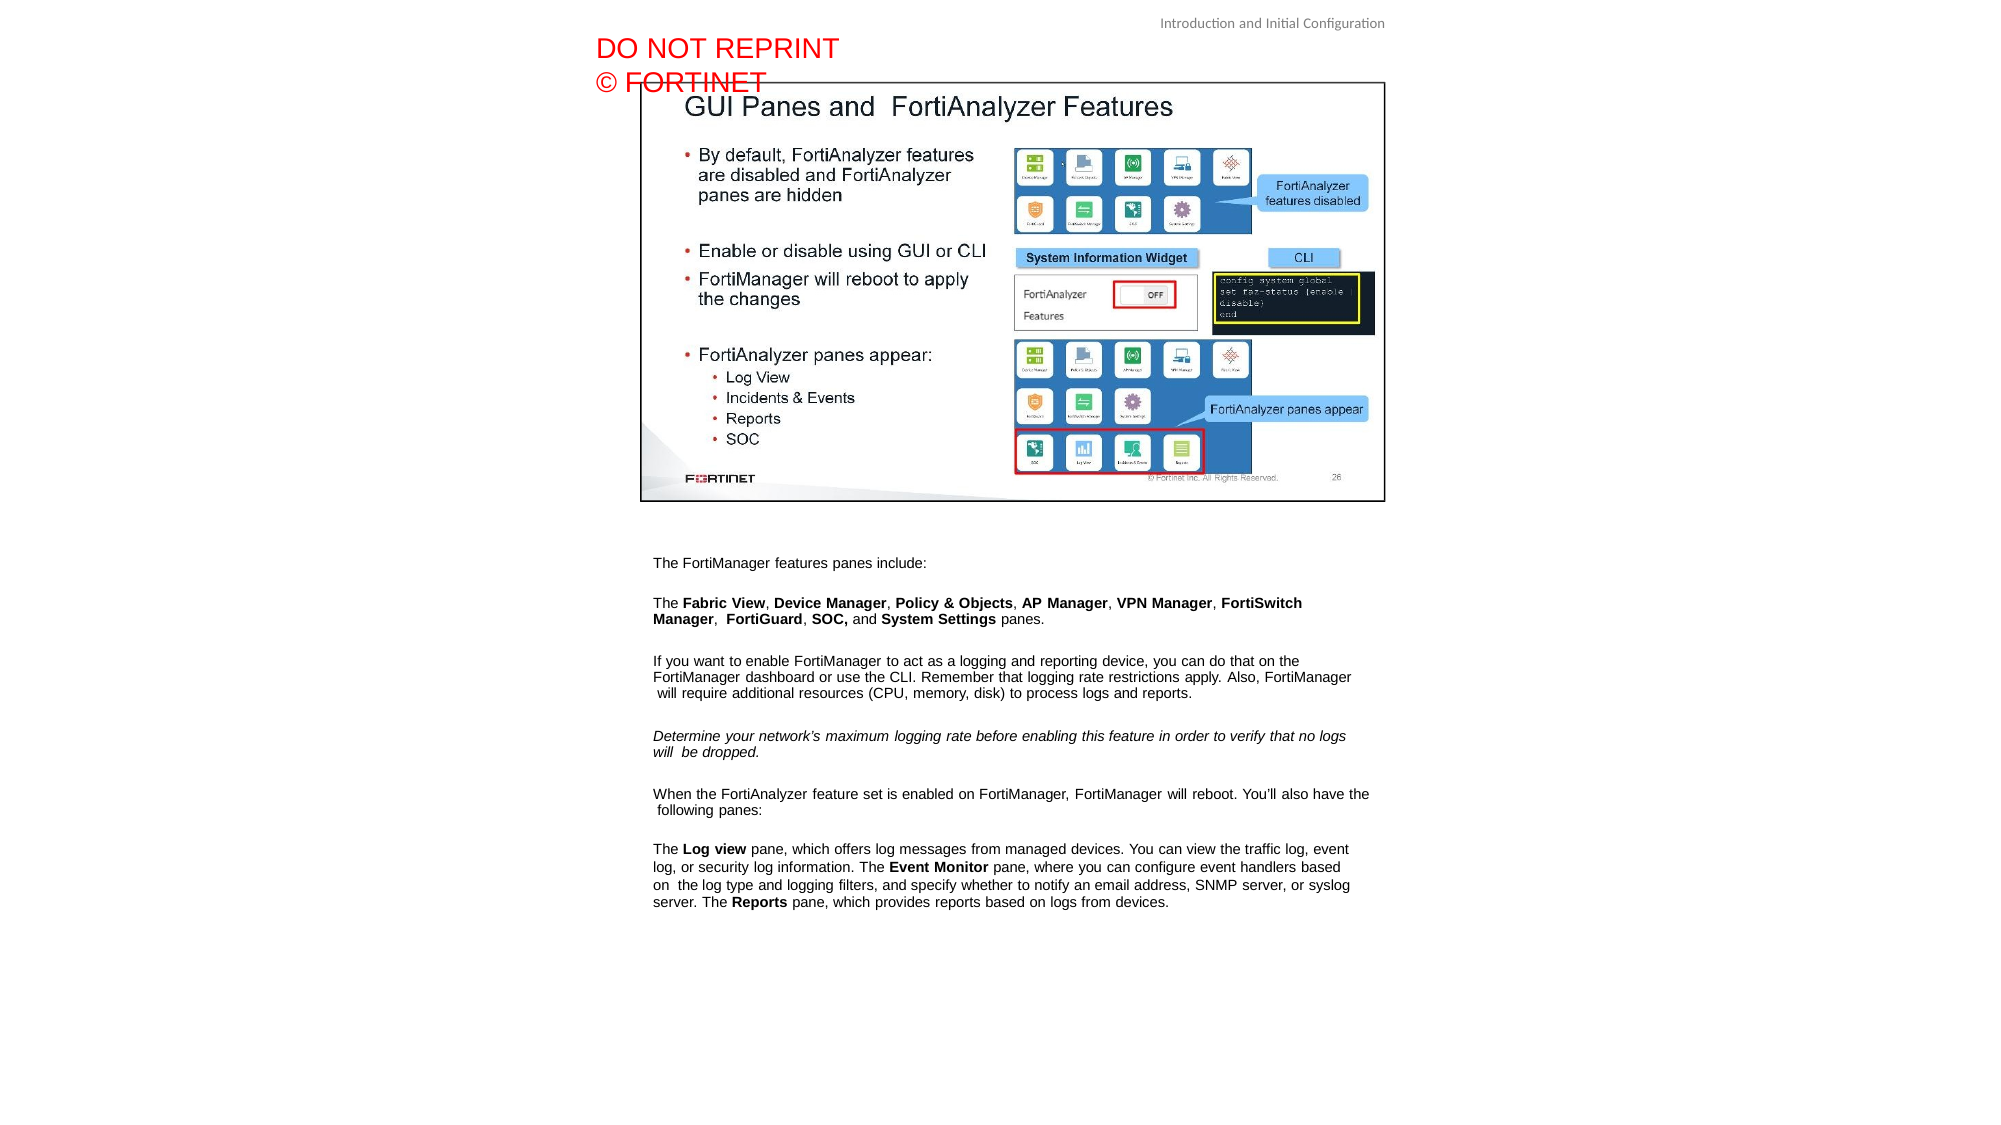

Introduction and Initial Configuration
DO NOT REPRINT
© FORTINET
The FortiManager features panes include:
The Fabric View, Device Manager, Policy & Objects, AP Manager, VPN Manager, FortiSwitch Manager, FortiGuard, SOC, and System Settings panes.
If you want to enable FortiManager to act as a logging and reporting device, you can do that on the FortiManager dashboard or use the CLI. Remember that logging rate restrictions apply. Also, FortiManager will require additional resources (CPU, memory, disk) to process logs and reports.
Determine your network’s maximum logging rate before enabling this feature in order to verify that no logs will be dropped.
When the FortiAnalyzer feature set is enabled on FortiManager, FortiManager will reboot. You’ll also have the following panes:
The Log view pane, which offers log messages from managed devices. You can view the traffic log, event log, or security log information. The Event Monitor pane, where you can configure event handlers based on the log type and logging filters, and specify whether to notify an email address, SNMP server, or syslog server. The Reports pane, which provides reports based on logs from devices.
FortiManager 6.2 Study Guide
1